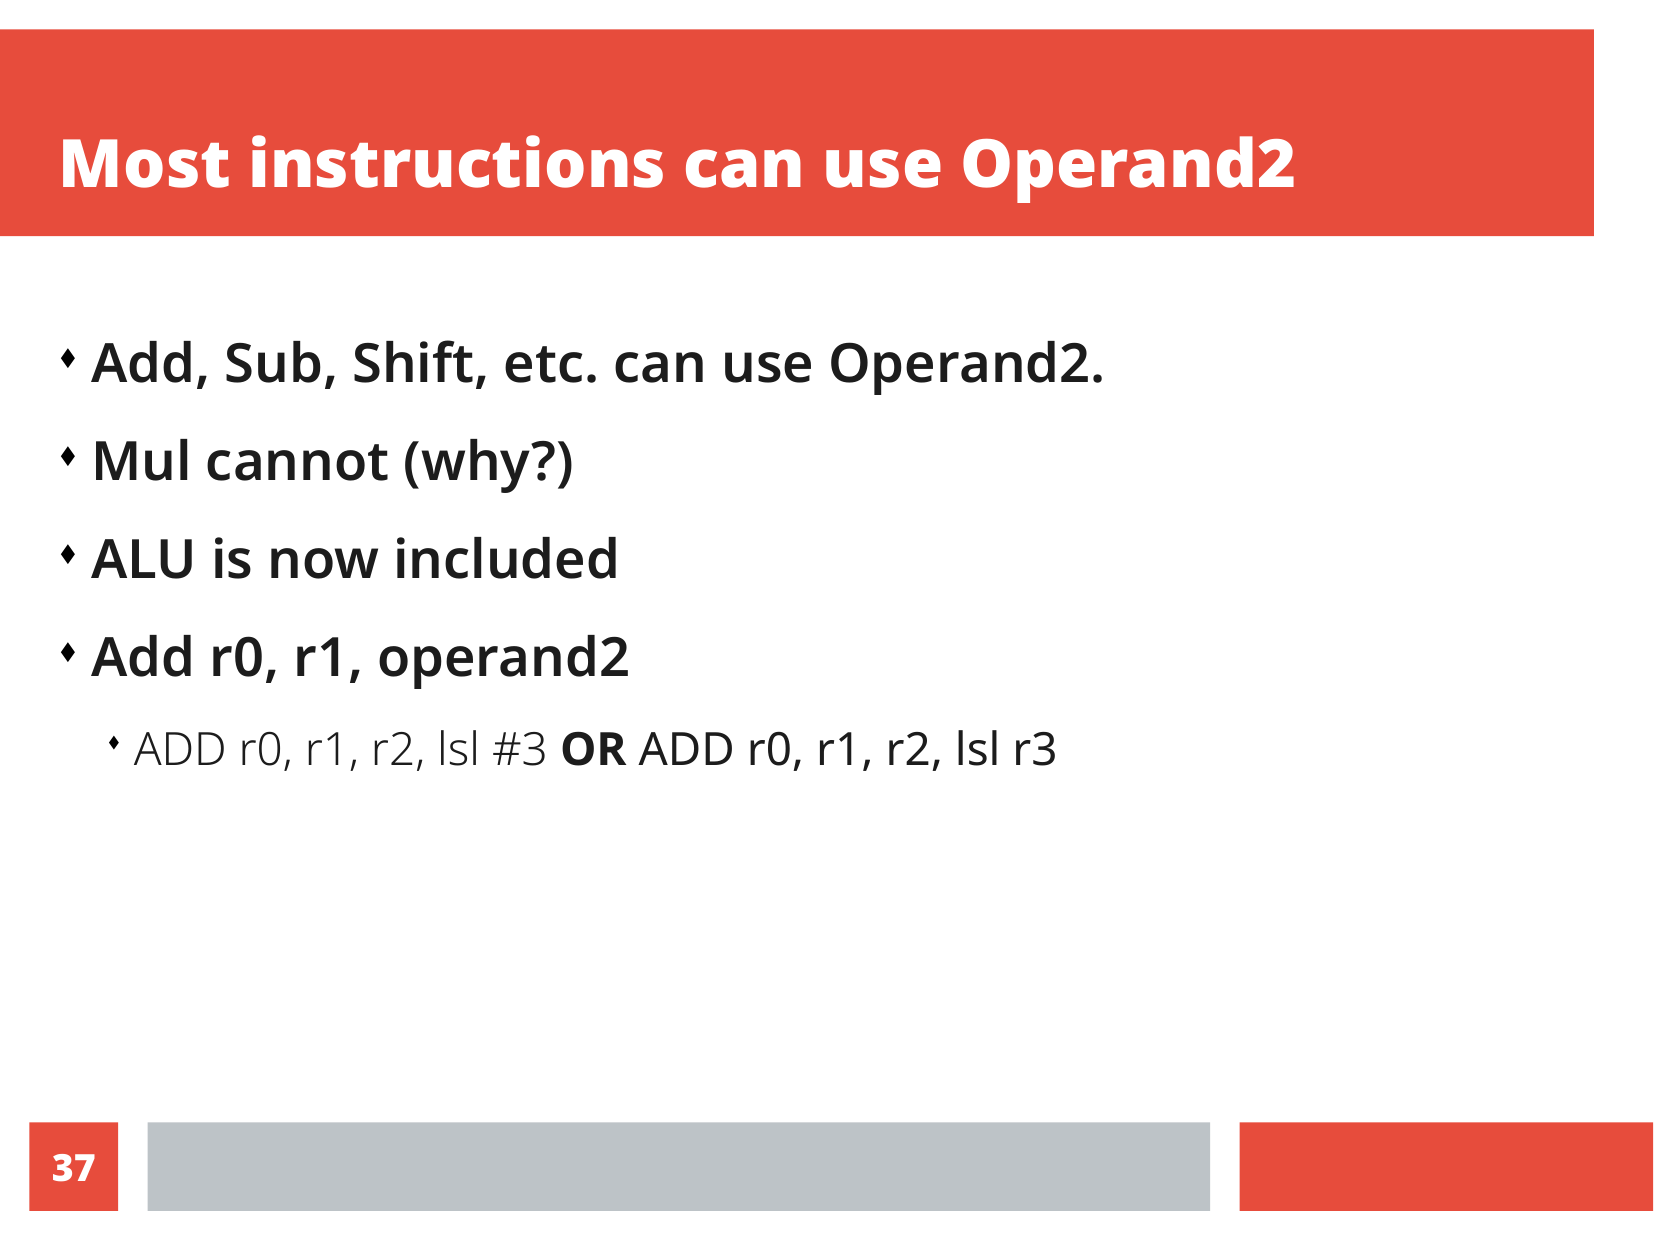

# Most instructions can use Operand2
 Add, Sub, Shift, etc. can use Operand2.
 Mul cannot (why?)
 ALU is now included
 Add r0, r1, operand2
 ADD r0, r1, r2, lsl #3 OR ADD r0, r1, r2, lsl r3
37